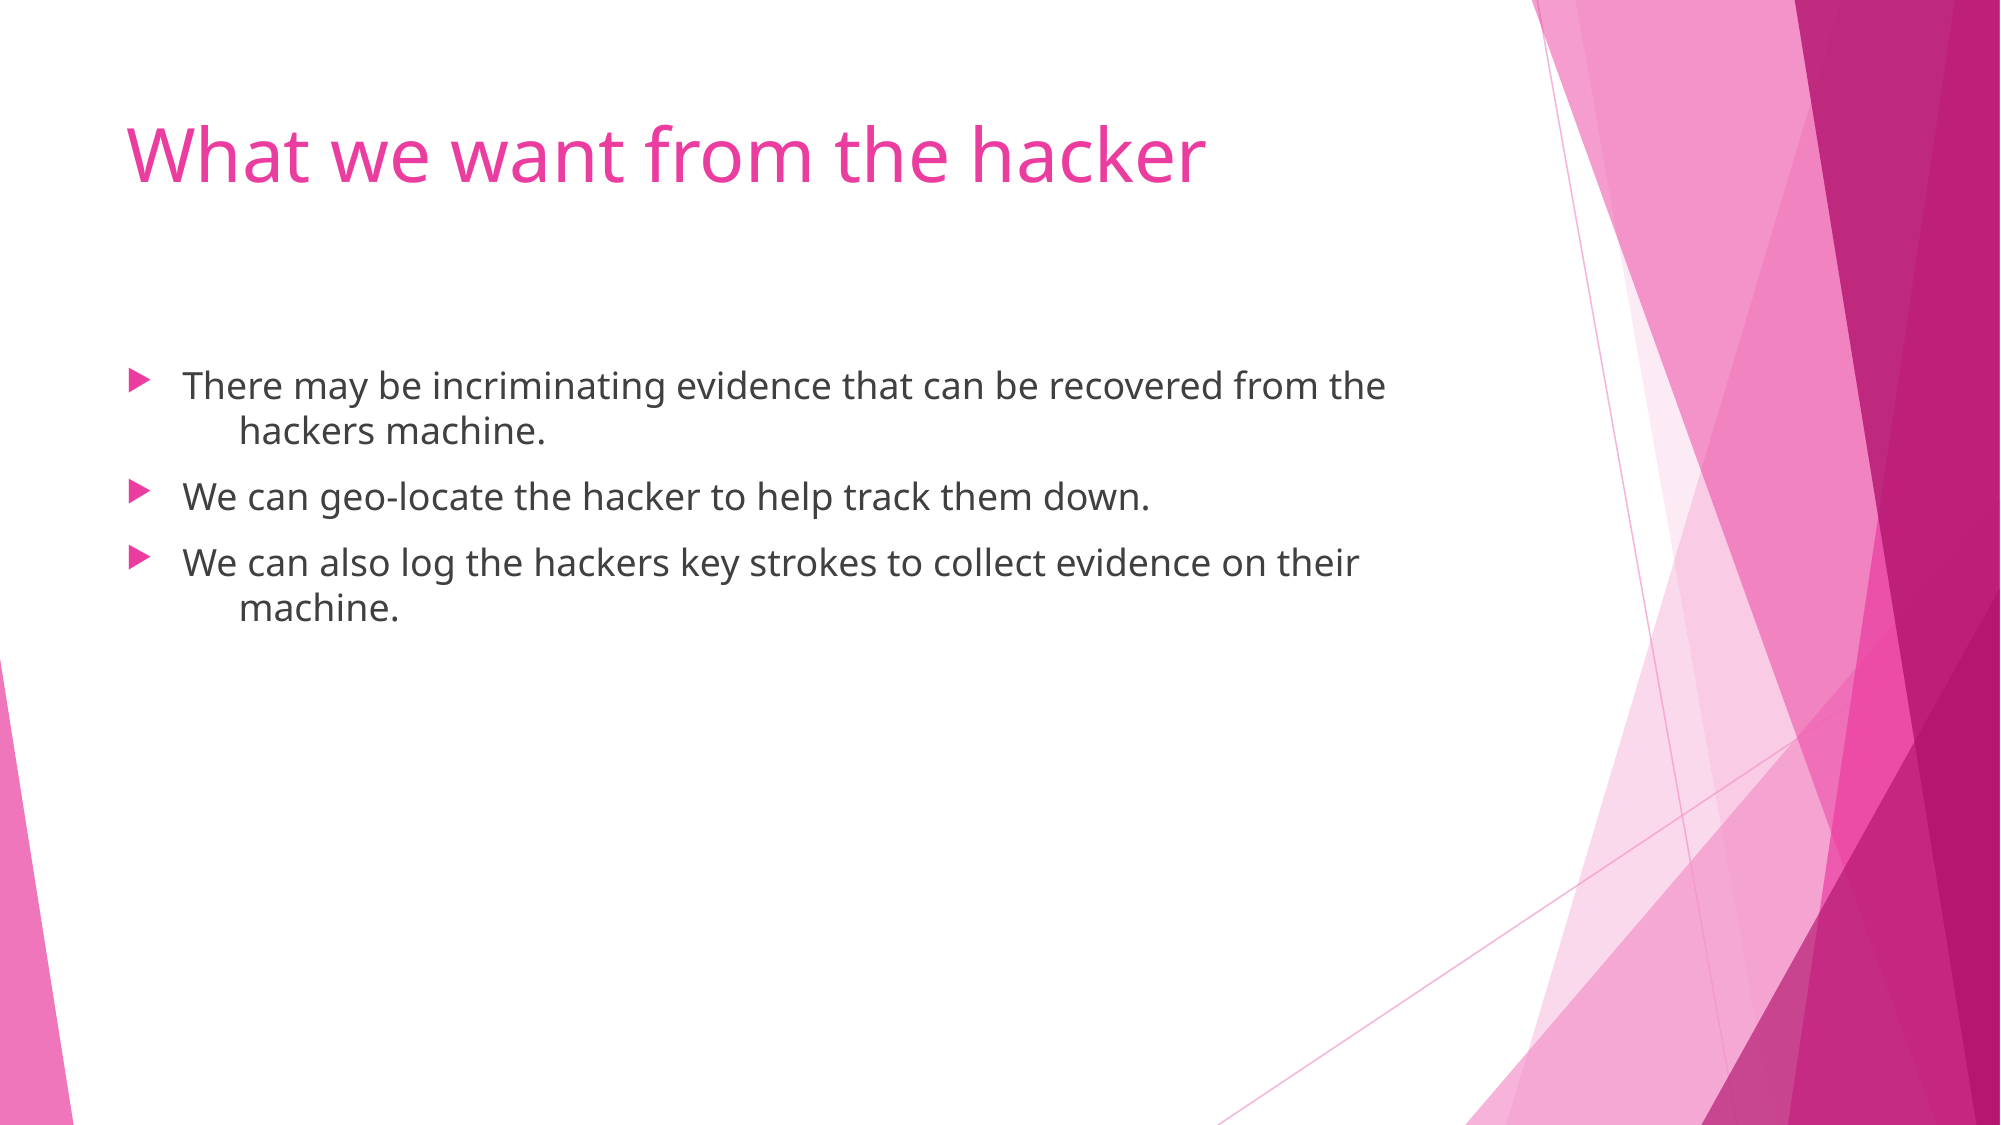

# What we want from the hacker
There may be incriminating evidence that can be recovered from the hackers machine.
We can geo-locate the hacker to help track them down.
We can also log the hackers key strokes to collect evidence on their machine.